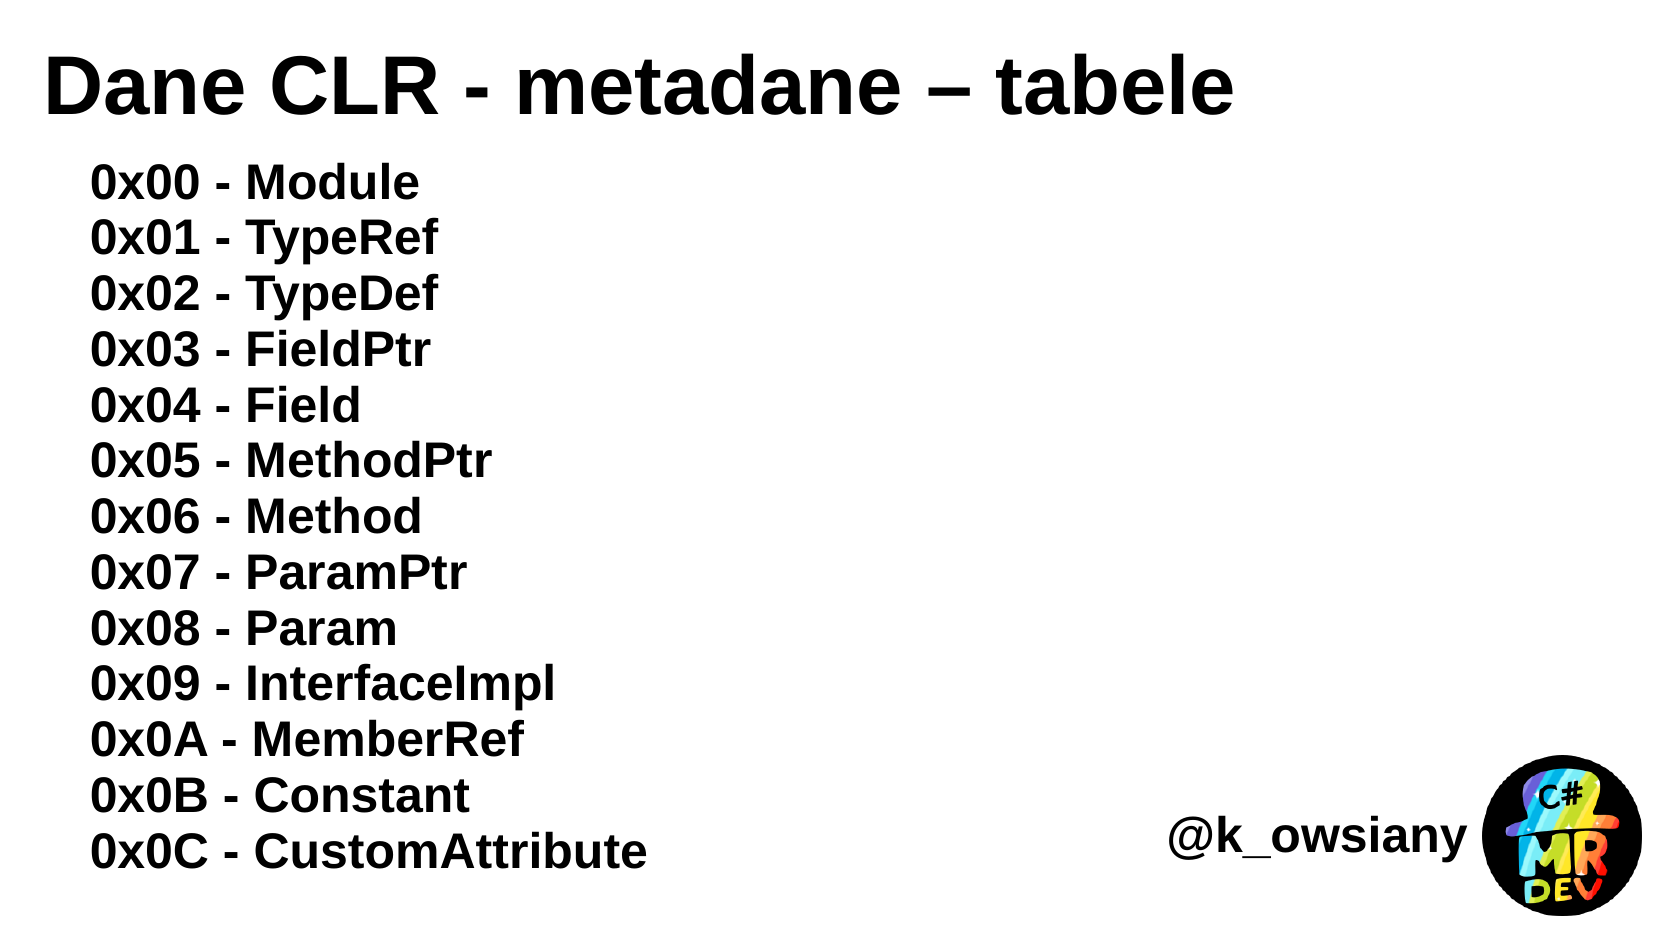

Dane CLR - metadane – tabele
	0x00 - Module
	0x01 - TypeRef
	0x02 - TypeDef
	0x03 - FieldPtr
	0x04 - Field
	0x05 - MethodPtr
	0x06 - Method
	0x07 - ParamPtr
	0x08 - Param
	0x09 - InterfaceImpl
	0x0A - MemberRef
	0x0B - Constant
	0x0C - CustomAttribute